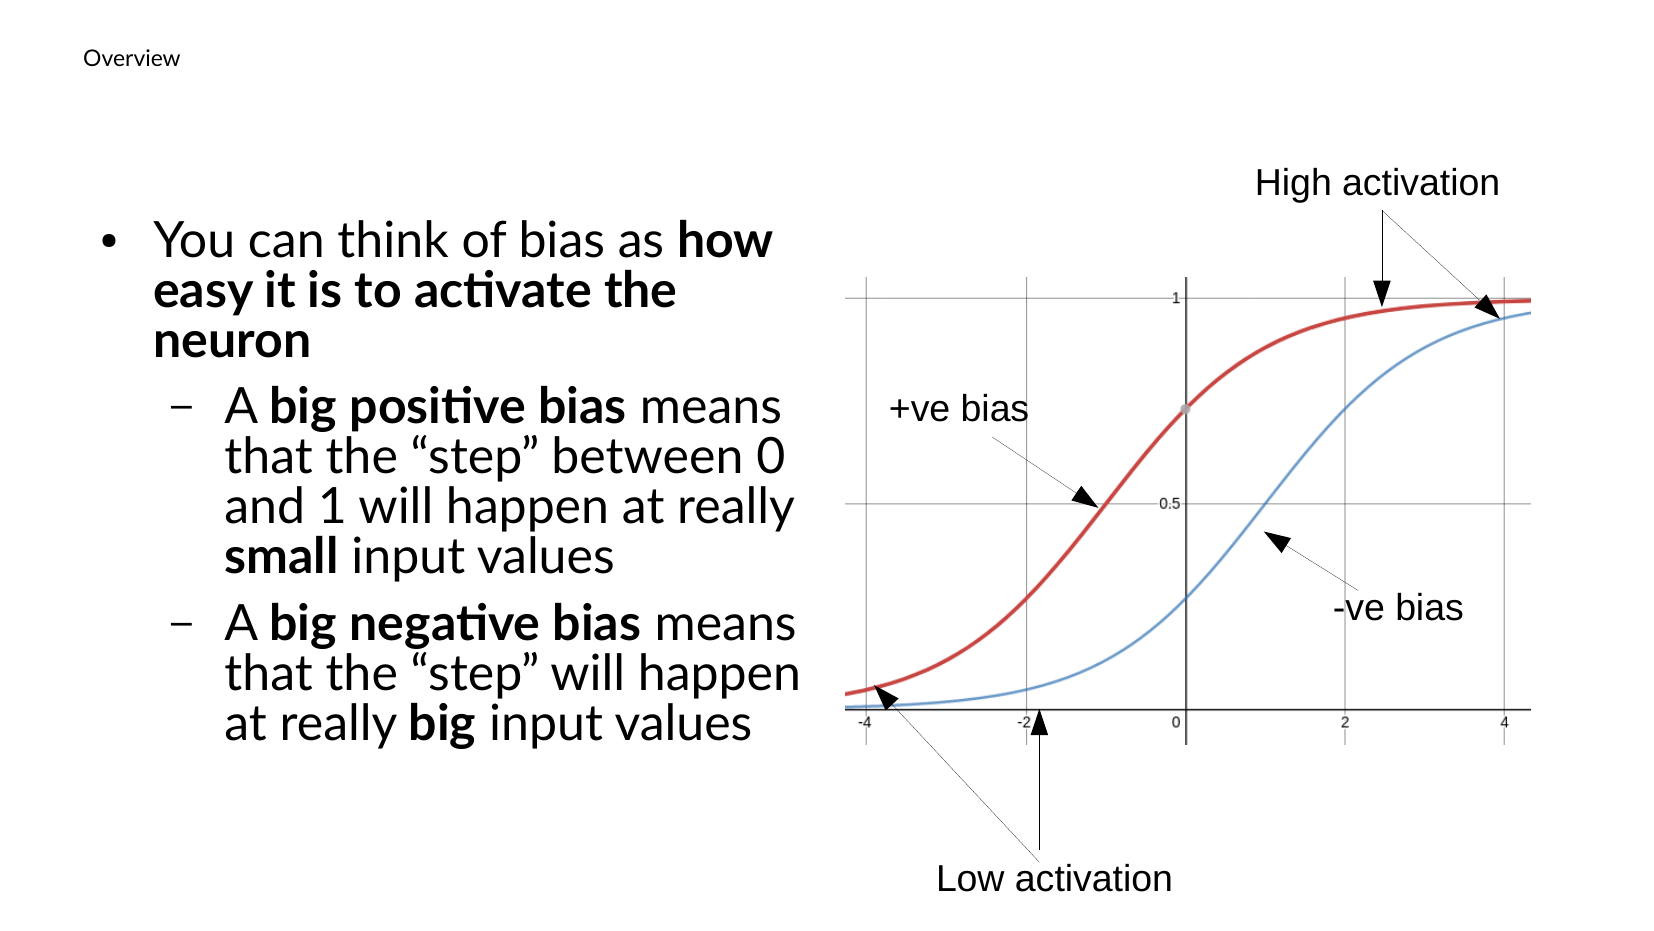

# Overview
High activation
You can think of bias as how easy it is to activate the neuron
A big positive bias means that the “step” between 0 and 1 will happen at really small input values
A big negative bias means that the “step” will happen at really big input values
+ve bias
-ve bias
Low activation